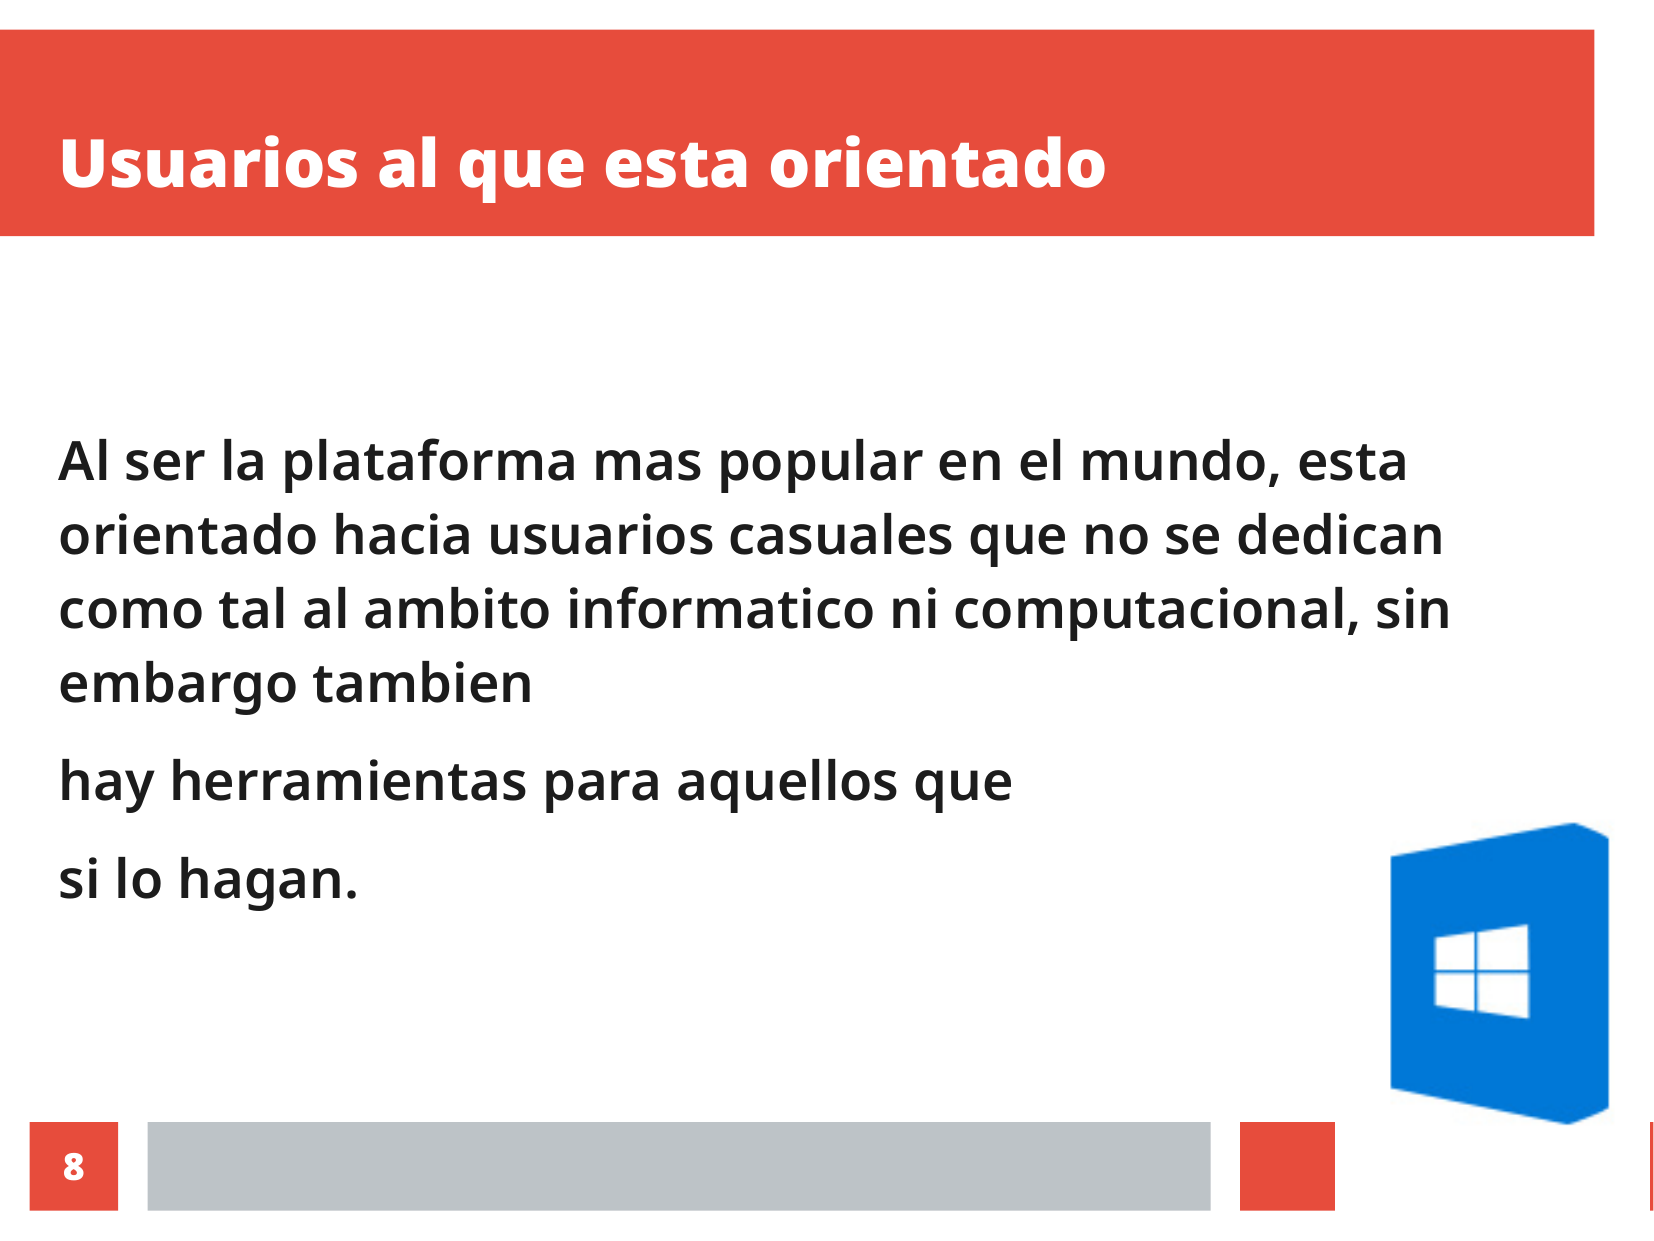

# Usuarios al que esta orientado
Al ser la plataforma mas popular en el mundo, esta orientado hacia usuarios casuales que no se dedican como tal al ambito informatico ni computacional, sin embargo tambien
hay herramientas para aquellos que
si lo hagan.
8